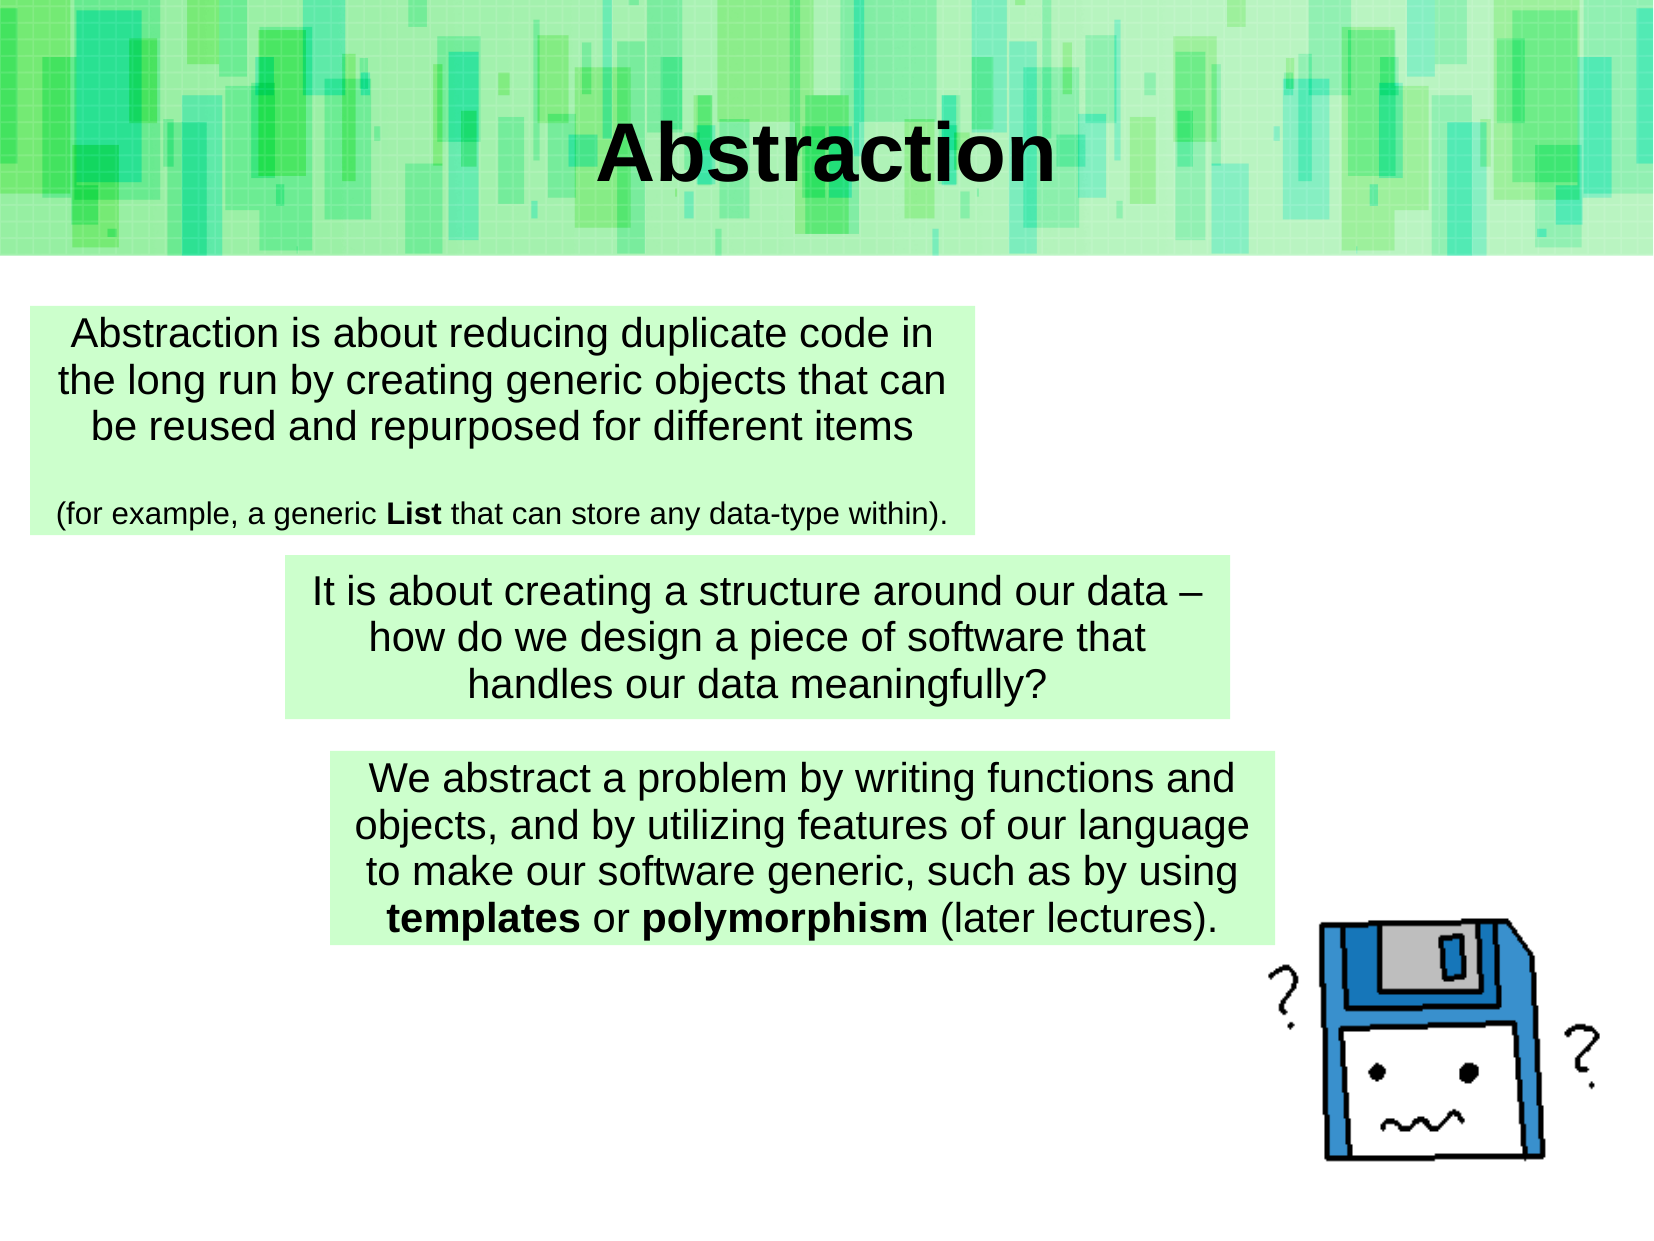

# Abstraction
Abstraction is about reducing duplicate code in the long run by creating generic objects that can be reused and repurposed for different items
(for example, a generic List that can store any data-type within).
It is about creating a structure around our data – how do we design a piece of software that handles our data meaningfully?
We abstract a problem by writing functions and objects, and by utilizing features of our language to make our software generic, such as by using templates or polymorphism (later lectures).